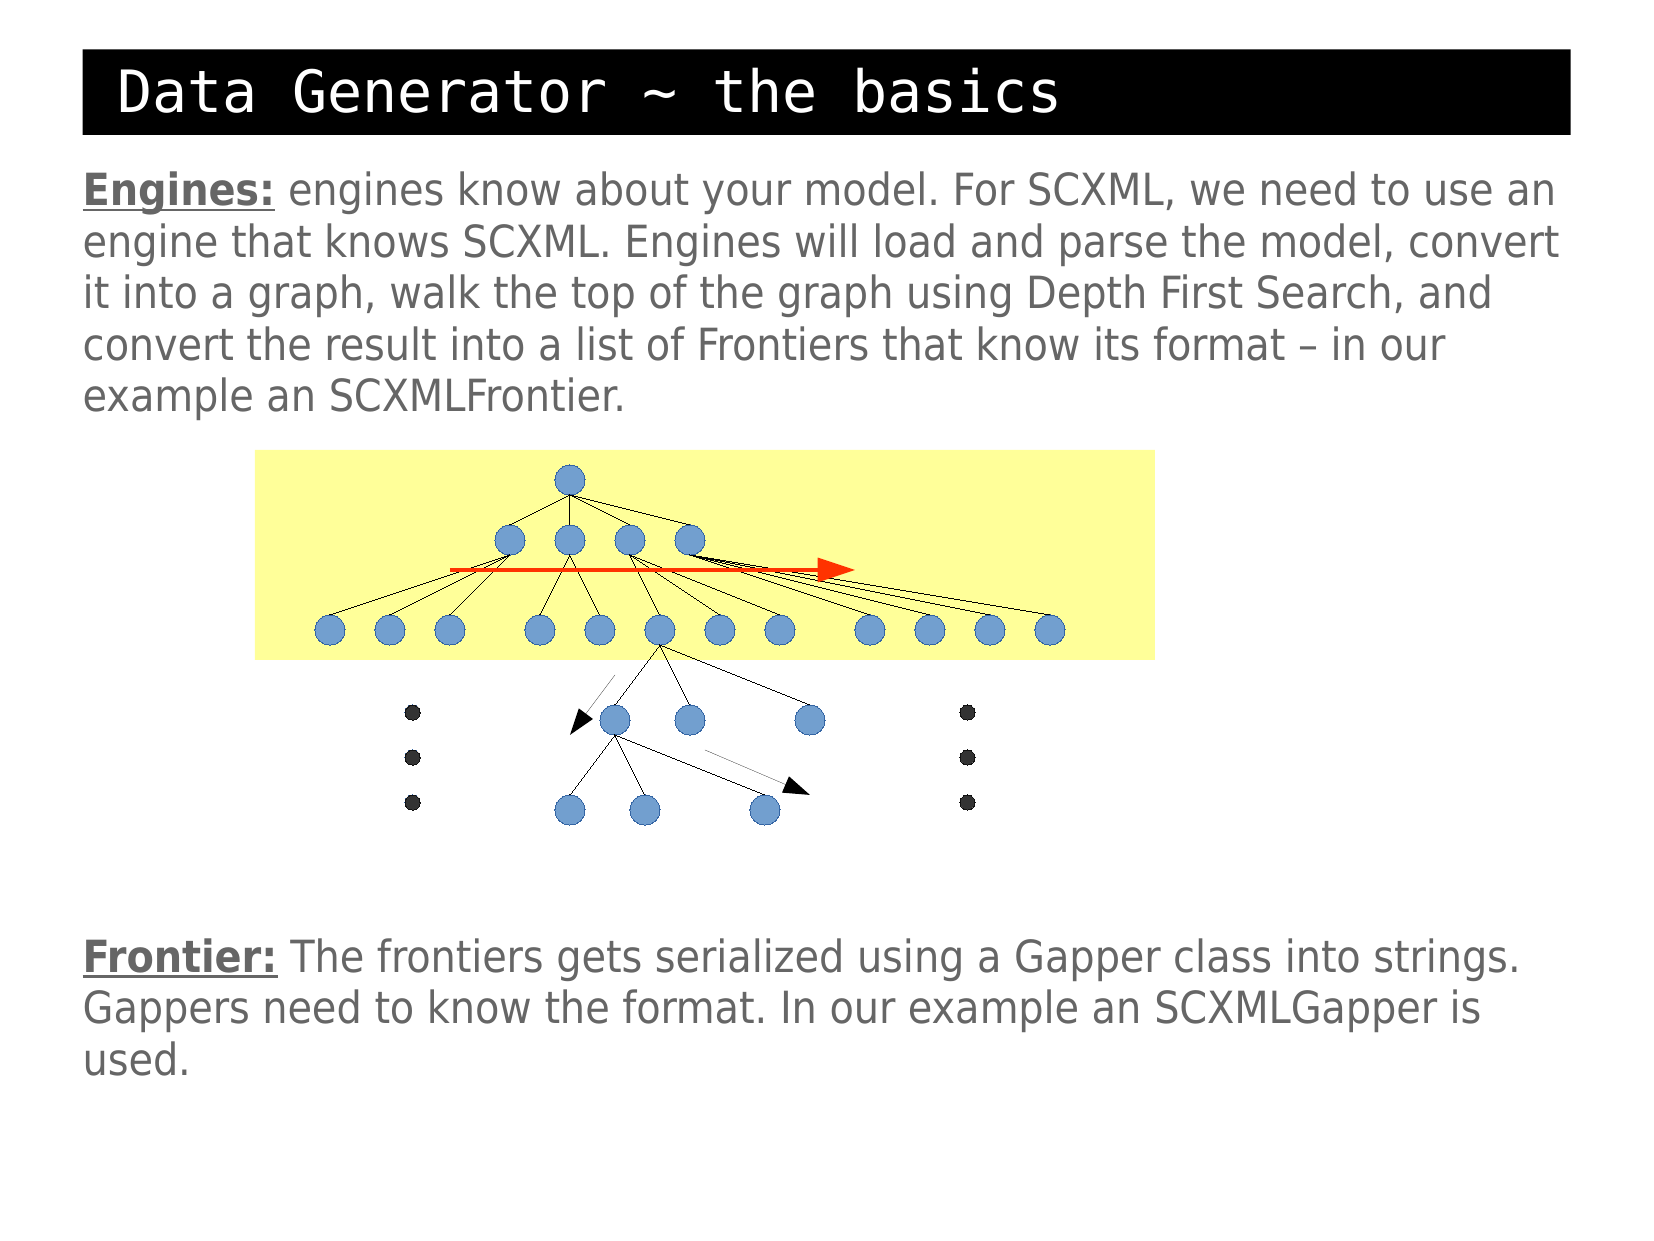

# Data Generator ~ the basics
Engines: engines know about your model. For SCXML, we need to use an engine that knows SCXML. Engines will load and parse the model, convert it into a graph, walk the top of the graph using Depth First Search, and convert the result into a list of Frontiers that know its format – in our example an SCXMLFrontier.
Frontier: The frontiers gets serialized using a Gapper class into strings. Gappers need to know the format. In our example an SCXMLGapper is used.